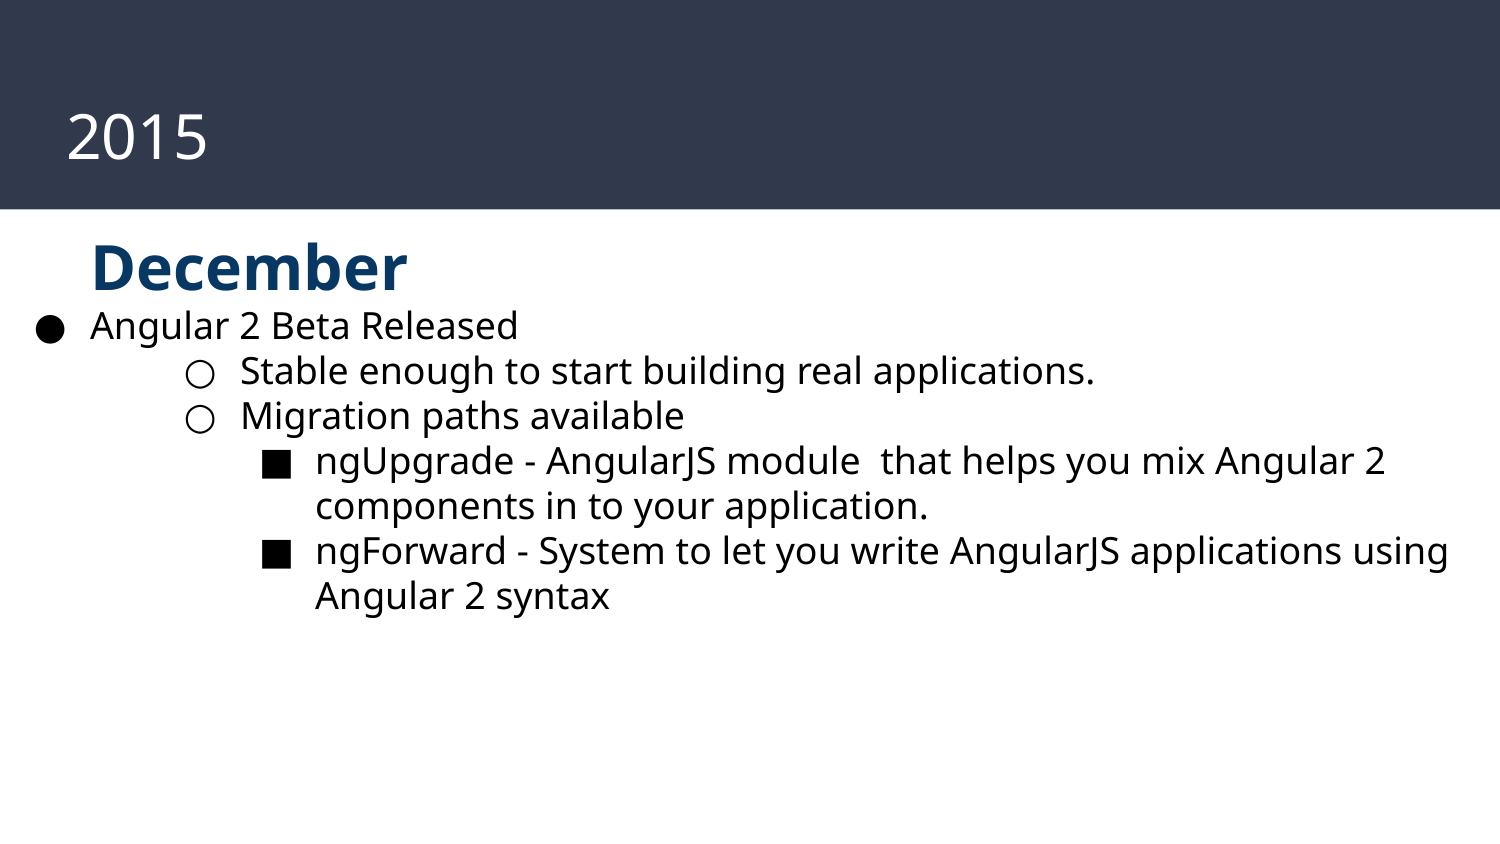

# 2015
December
Angular 2 Beta Released
Stable enough to start building real applications.
Migration paths available
ngUpgrade - AngularJS module that helps you mix Angular 2 components in to your application.
ngForward - System to let you write AngularJS applications using Angular 2 syntax